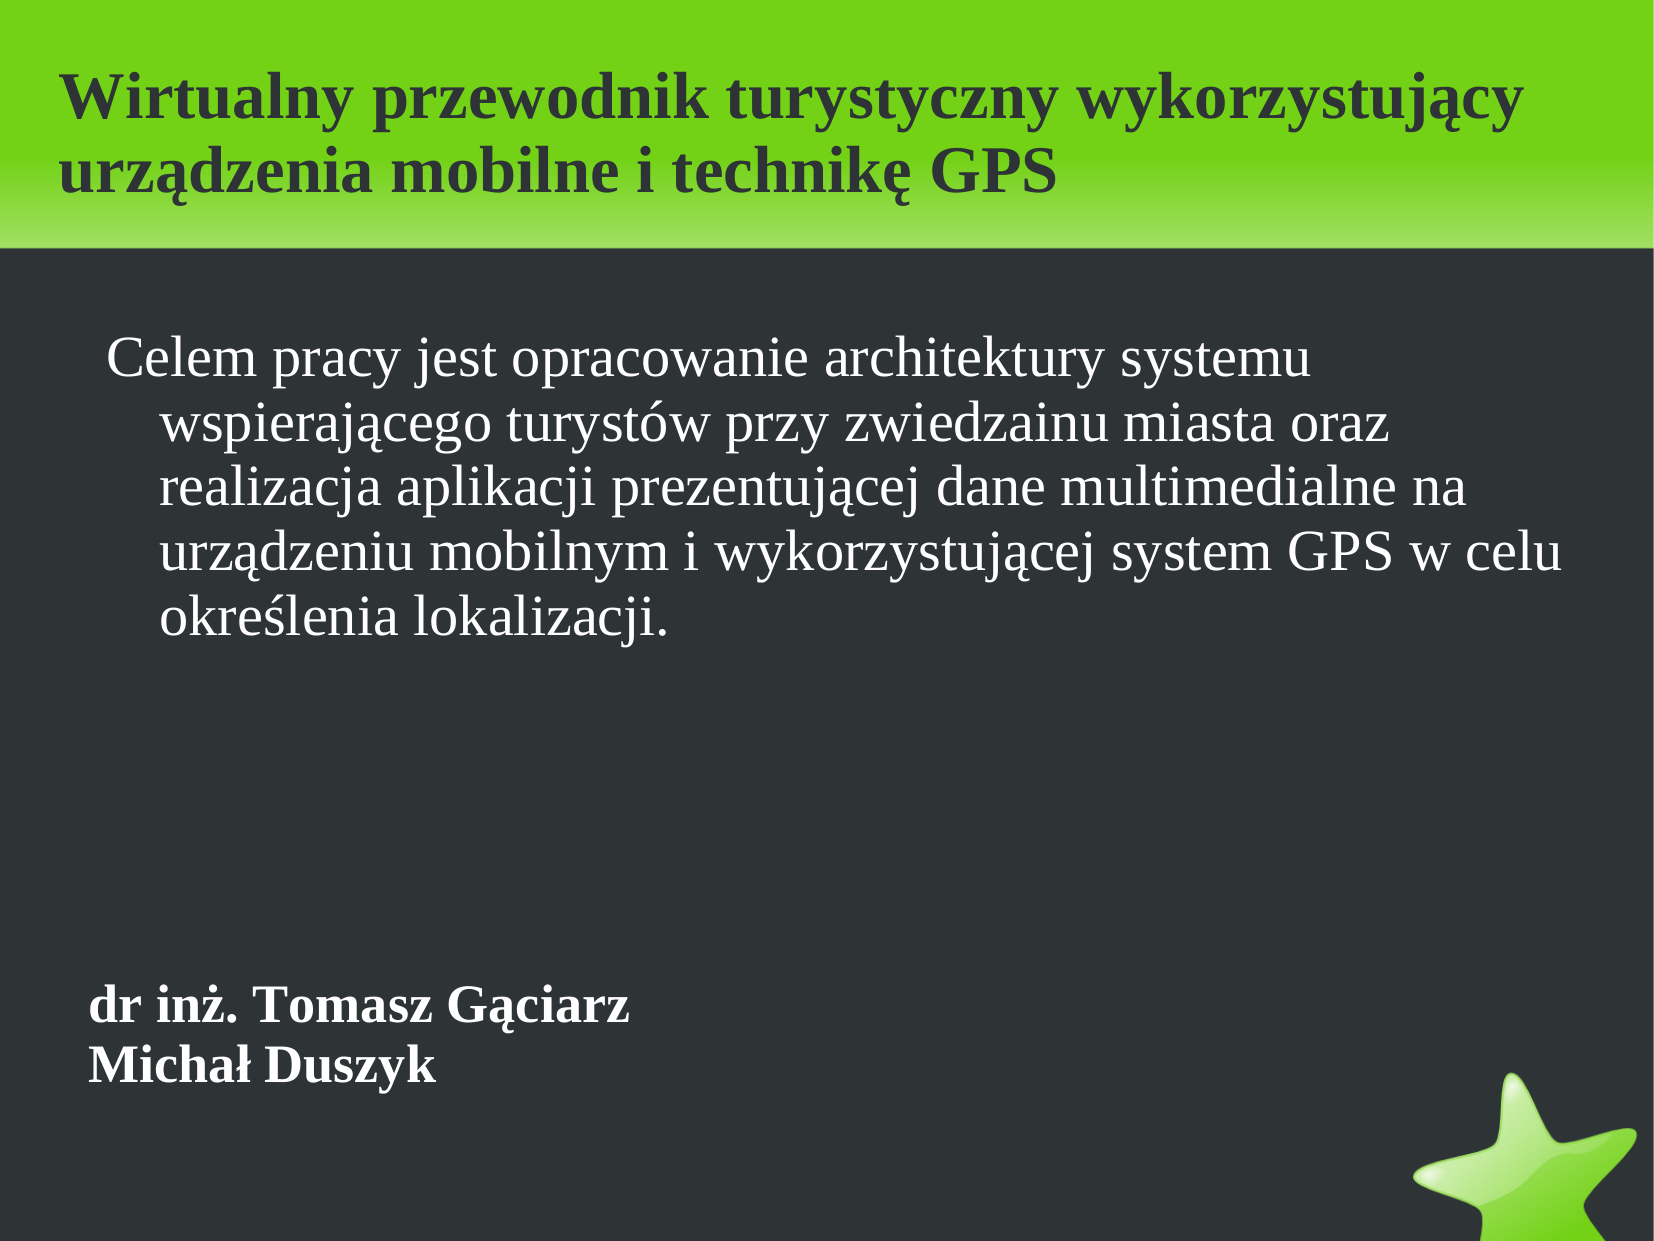

# Wirtualny przewodnik turystyczny wykorzystujący urządzenia mobilne i technikę GPS
Celem pracy jest opracowanie architektury systemu wspierającego turystów przy zwiedzainu miasta oraz realizacja aplikacji prezentującej dane multimedialne na urządzeniu mobilnym i wykorzystującej system GPS w celu określenia lokalizacji.
dr inż. Tomasz Gąciarz
Michał Duszyk